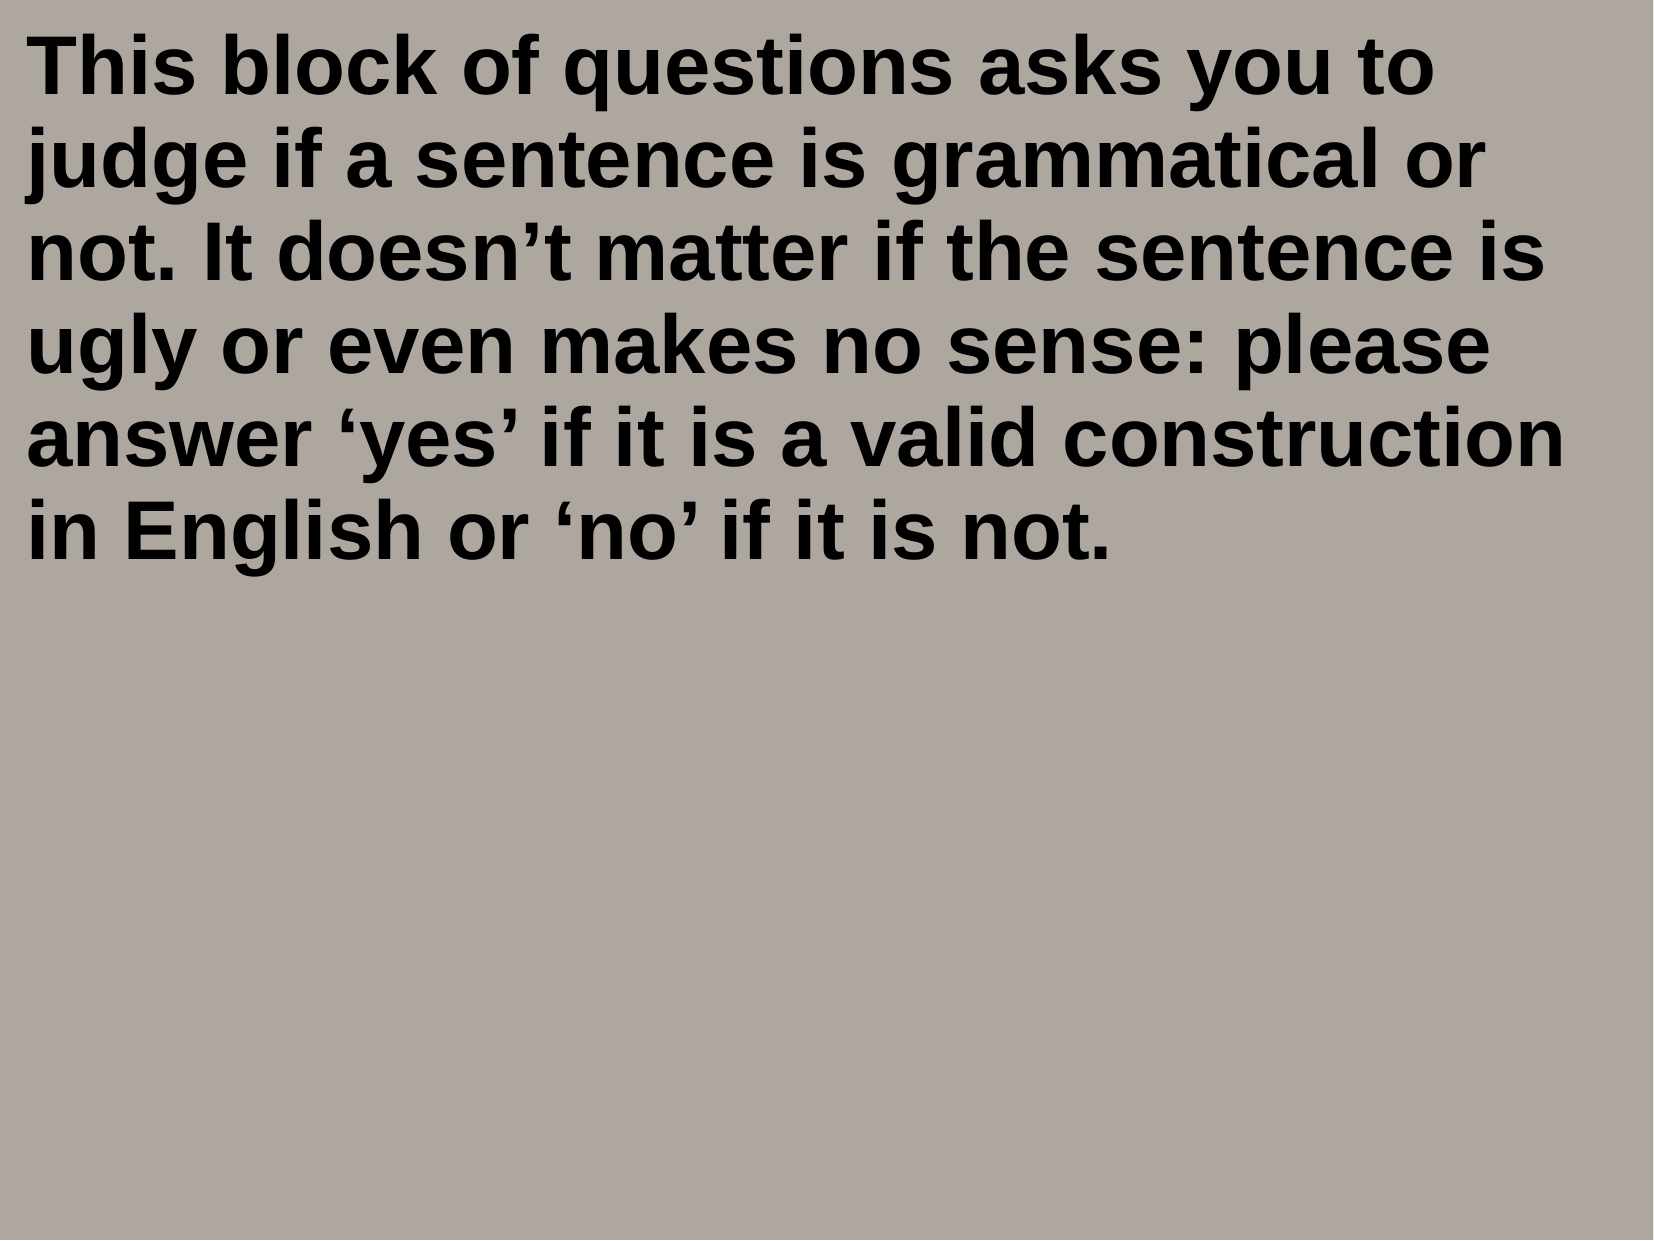

This block of questions asks you to judge if a sentence is grammatical or not. It doesn’t matter if the sentence is ugly or even makes no sense: please answer ‘yes’ if it is a valid construction in English or ‘no’ if it is not.